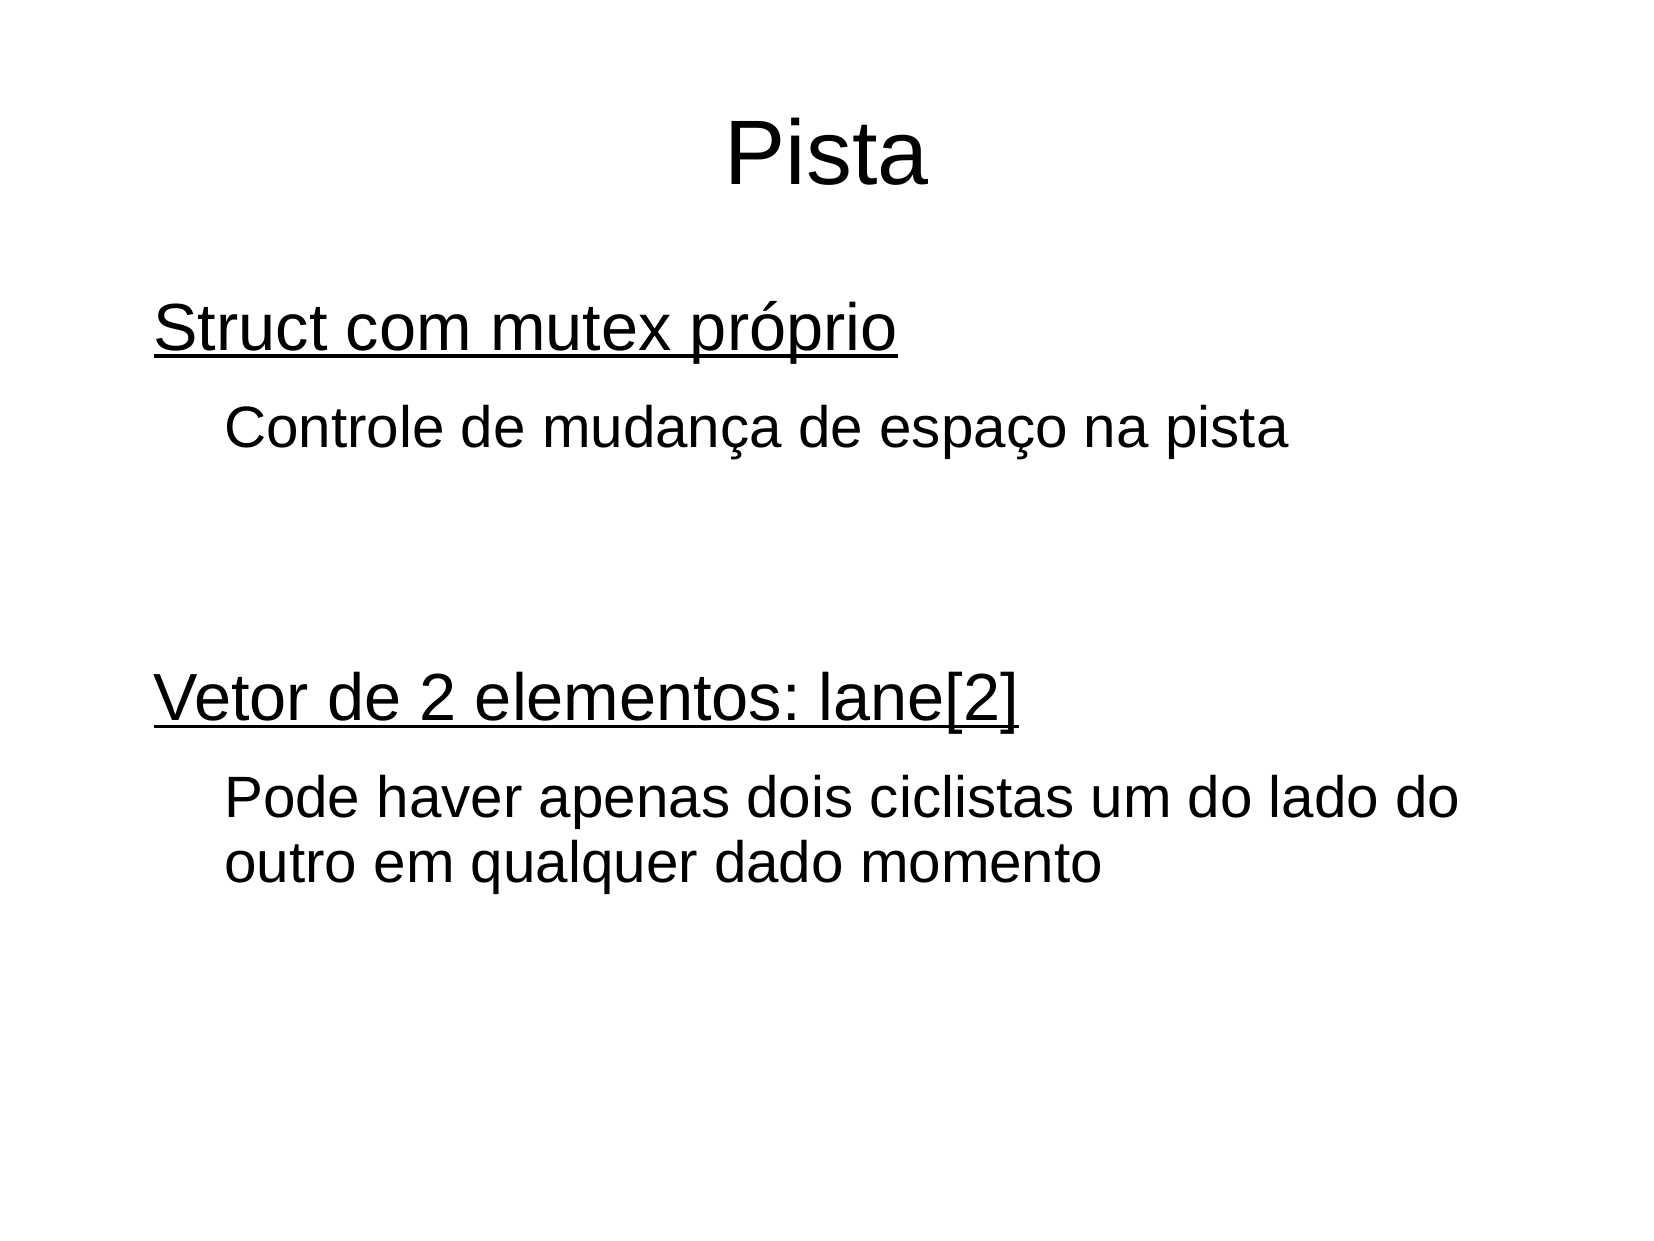

# Pista
Struct com mutex próprio
Controle de mudança de espaço na pista
Vetor de 2 elementos: lane[2]
Pode haver apenas dois ciclistas um do lado do outro em qualquer dado momento